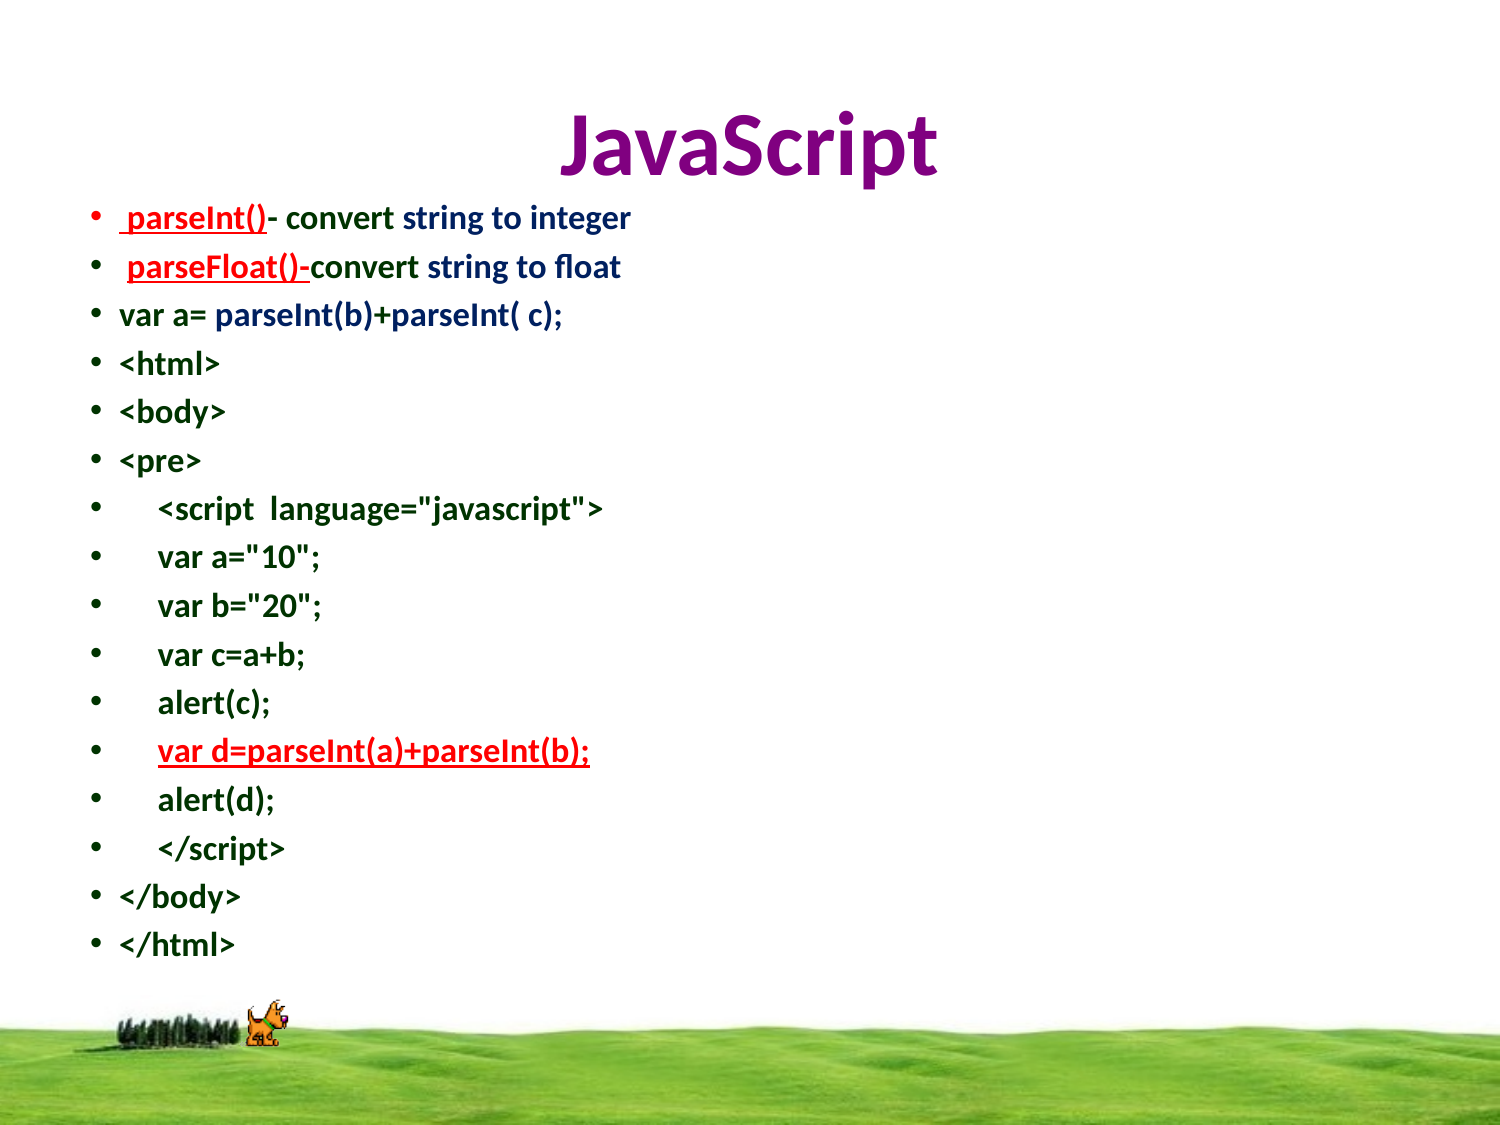

# JavaScript
 parseInt()- convert string to integer
 parseFloat()-convert string to float
var a= parseInt(b)+parseInt( c);
<html>
<body>
<pre>
	<script language="javascript">
	var a="10";
	var b="20";
	var c=a+b;
	alert(c);
	var d=parseInt(a)+parseInt(b);
	alert(d);
	</script>
</body>
</html>